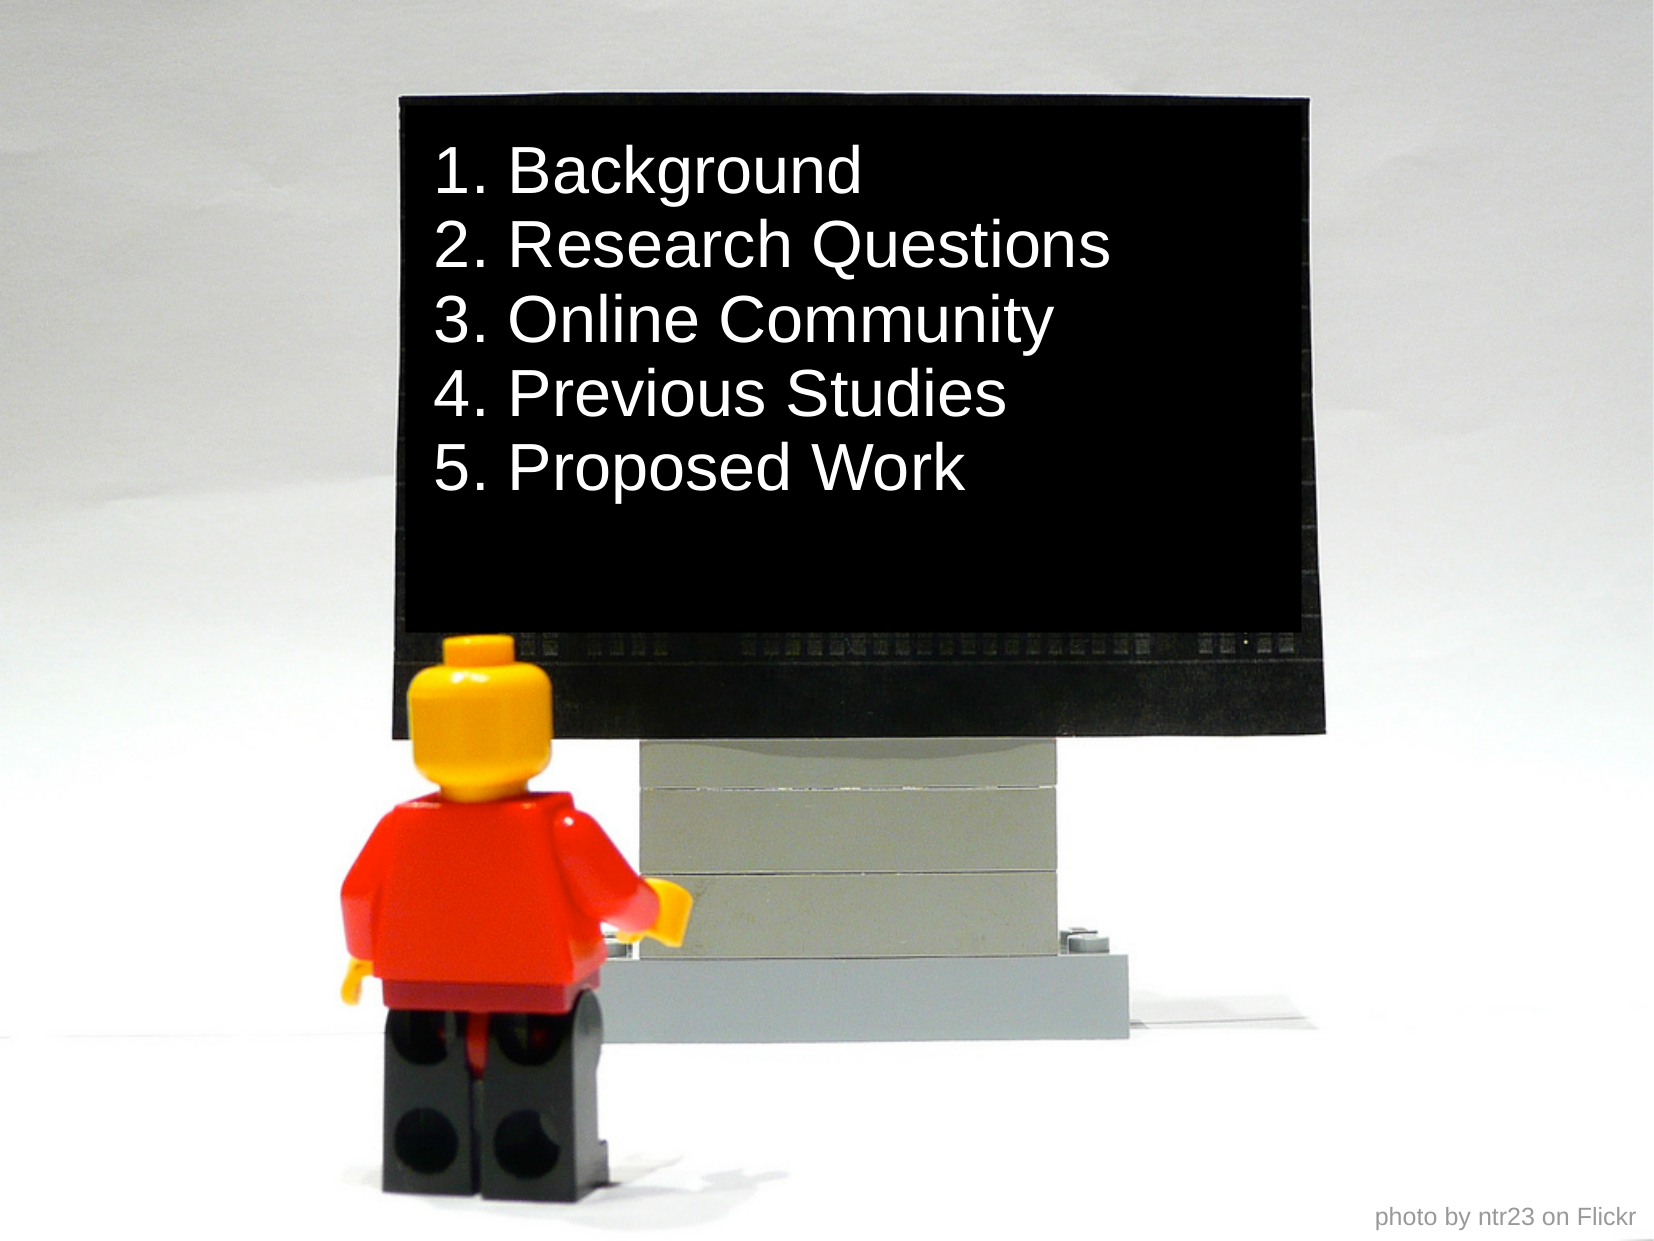

1. Background
2. Research Questions
3. Online Community
4. Previous Studies
5. Proposed Work
photo by ntr23 on Flickr